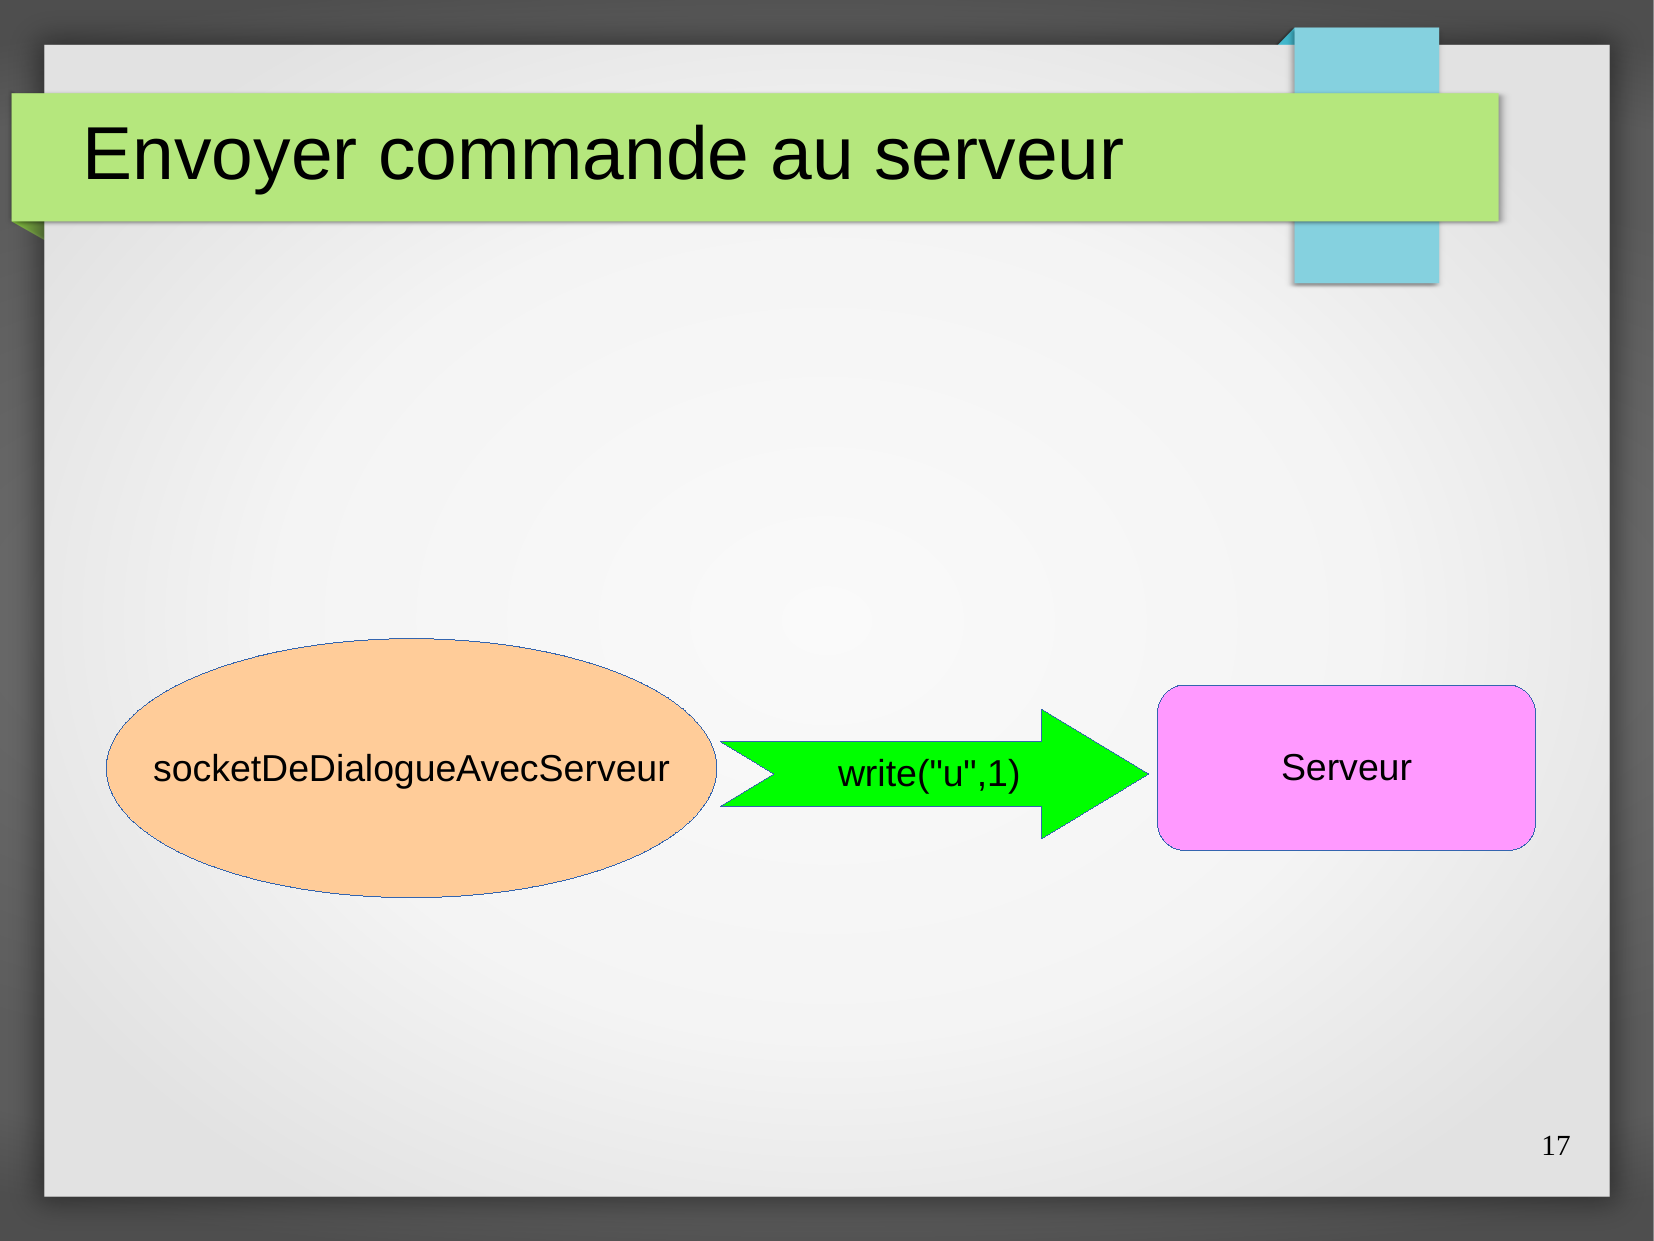

# Envoyer commande au serveur
socketDeDialogueAvecServeur
Serveur
write("u",1)
17